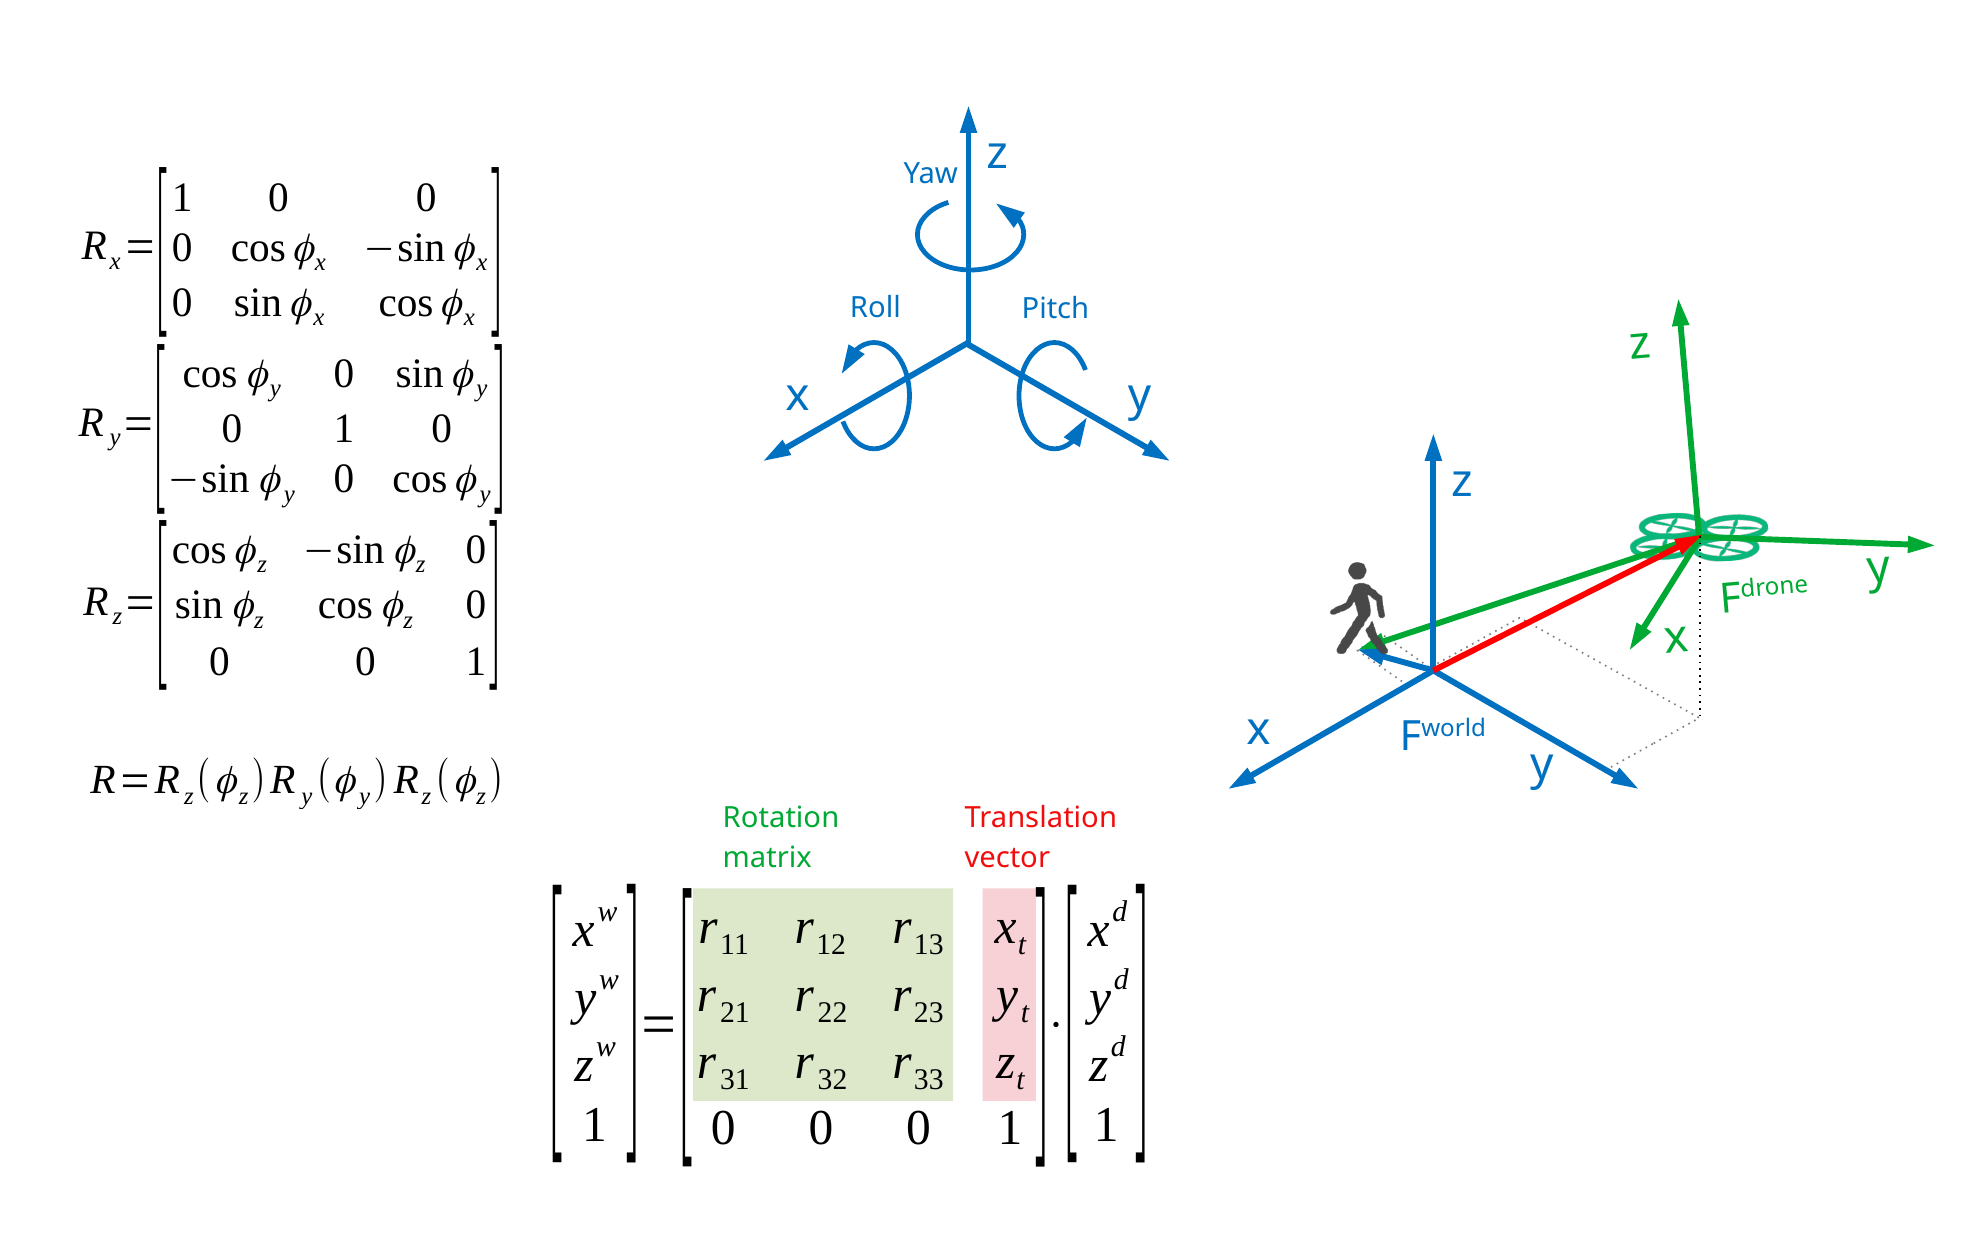

z
Yaw
Roll
Pitch
z
x
y
z
y
Fdrone
x
Fworld
x
y
Rotation
matrix
Translation
vector